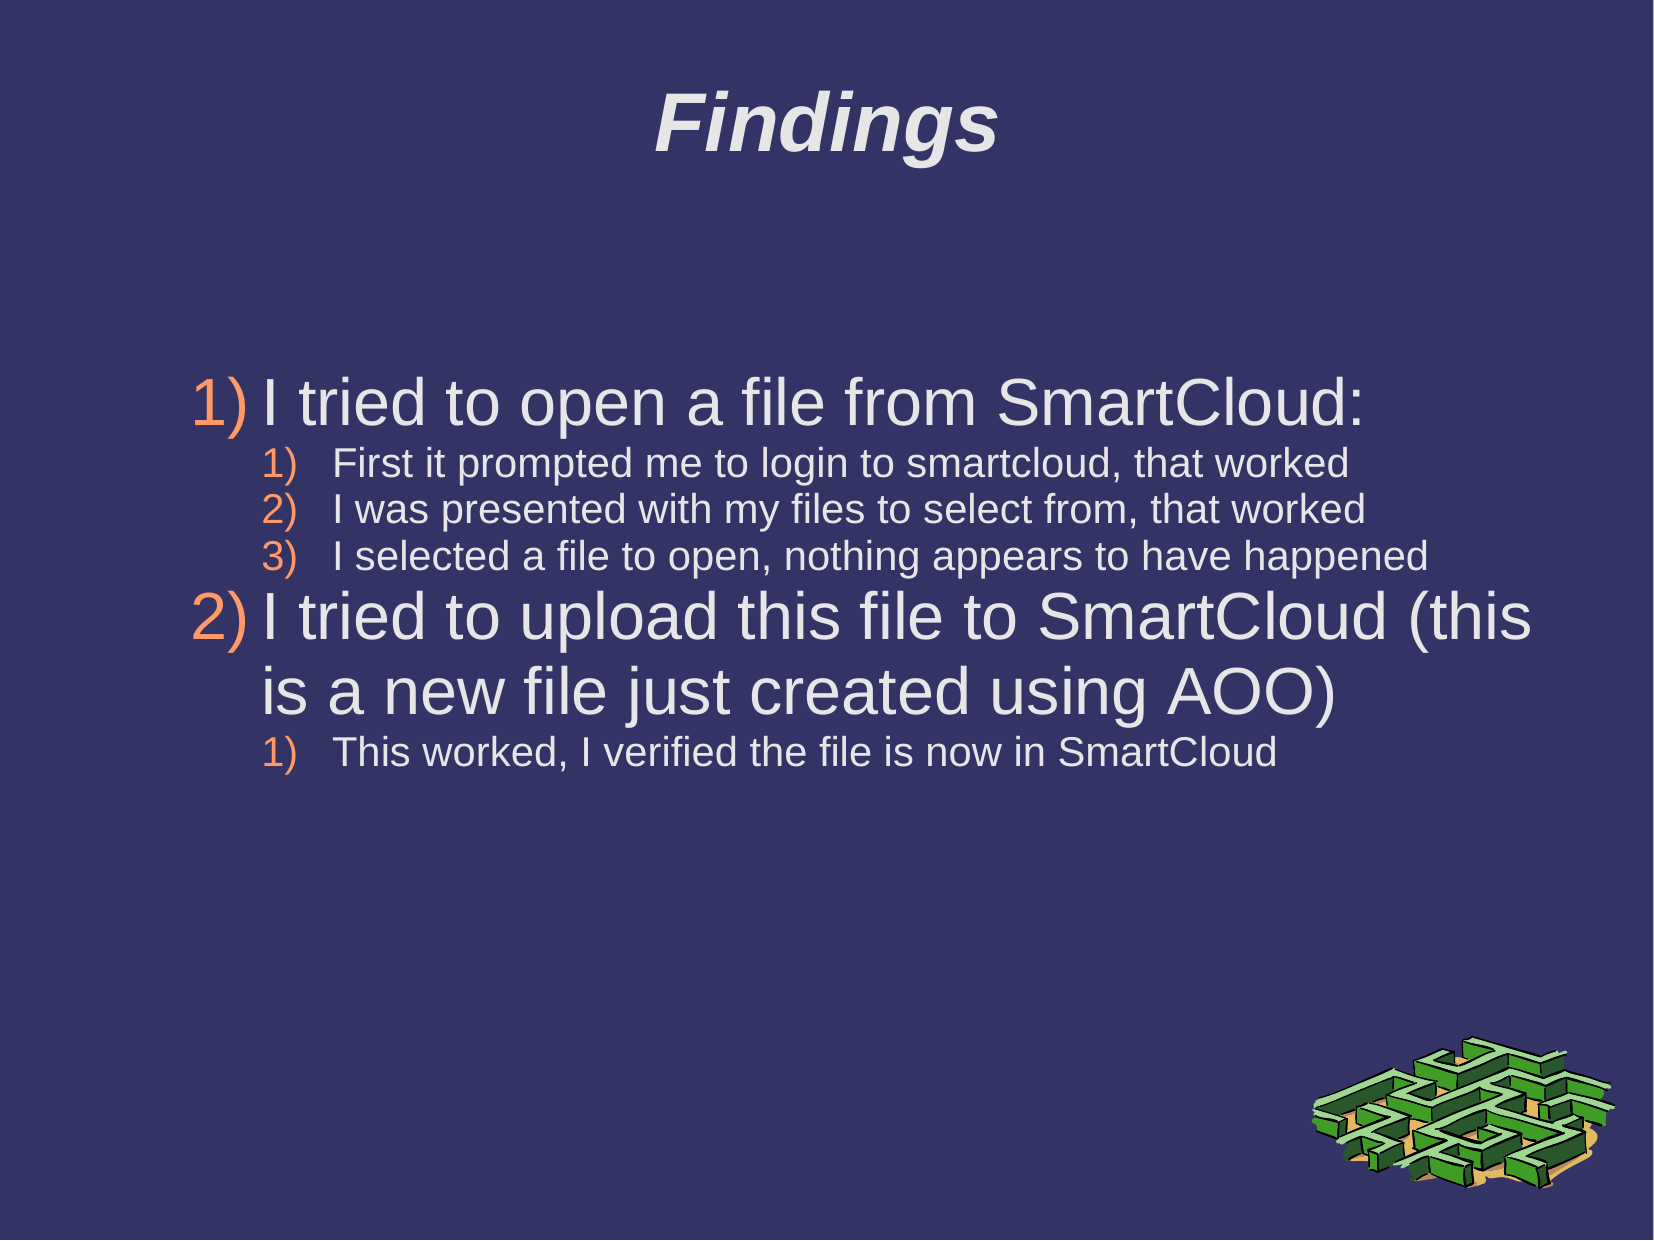

# Findings
I tried to open a file from SmartCloud:
First it prompted me to login to smartcloud, that worked
I was presented with my files to select from, that worked
I selected a file to open, nothing appears to have happened
I tried to upload this file to SmartCloud (this is a new file just created using AOO)
This worked, I verified the file is now in SmartCloud